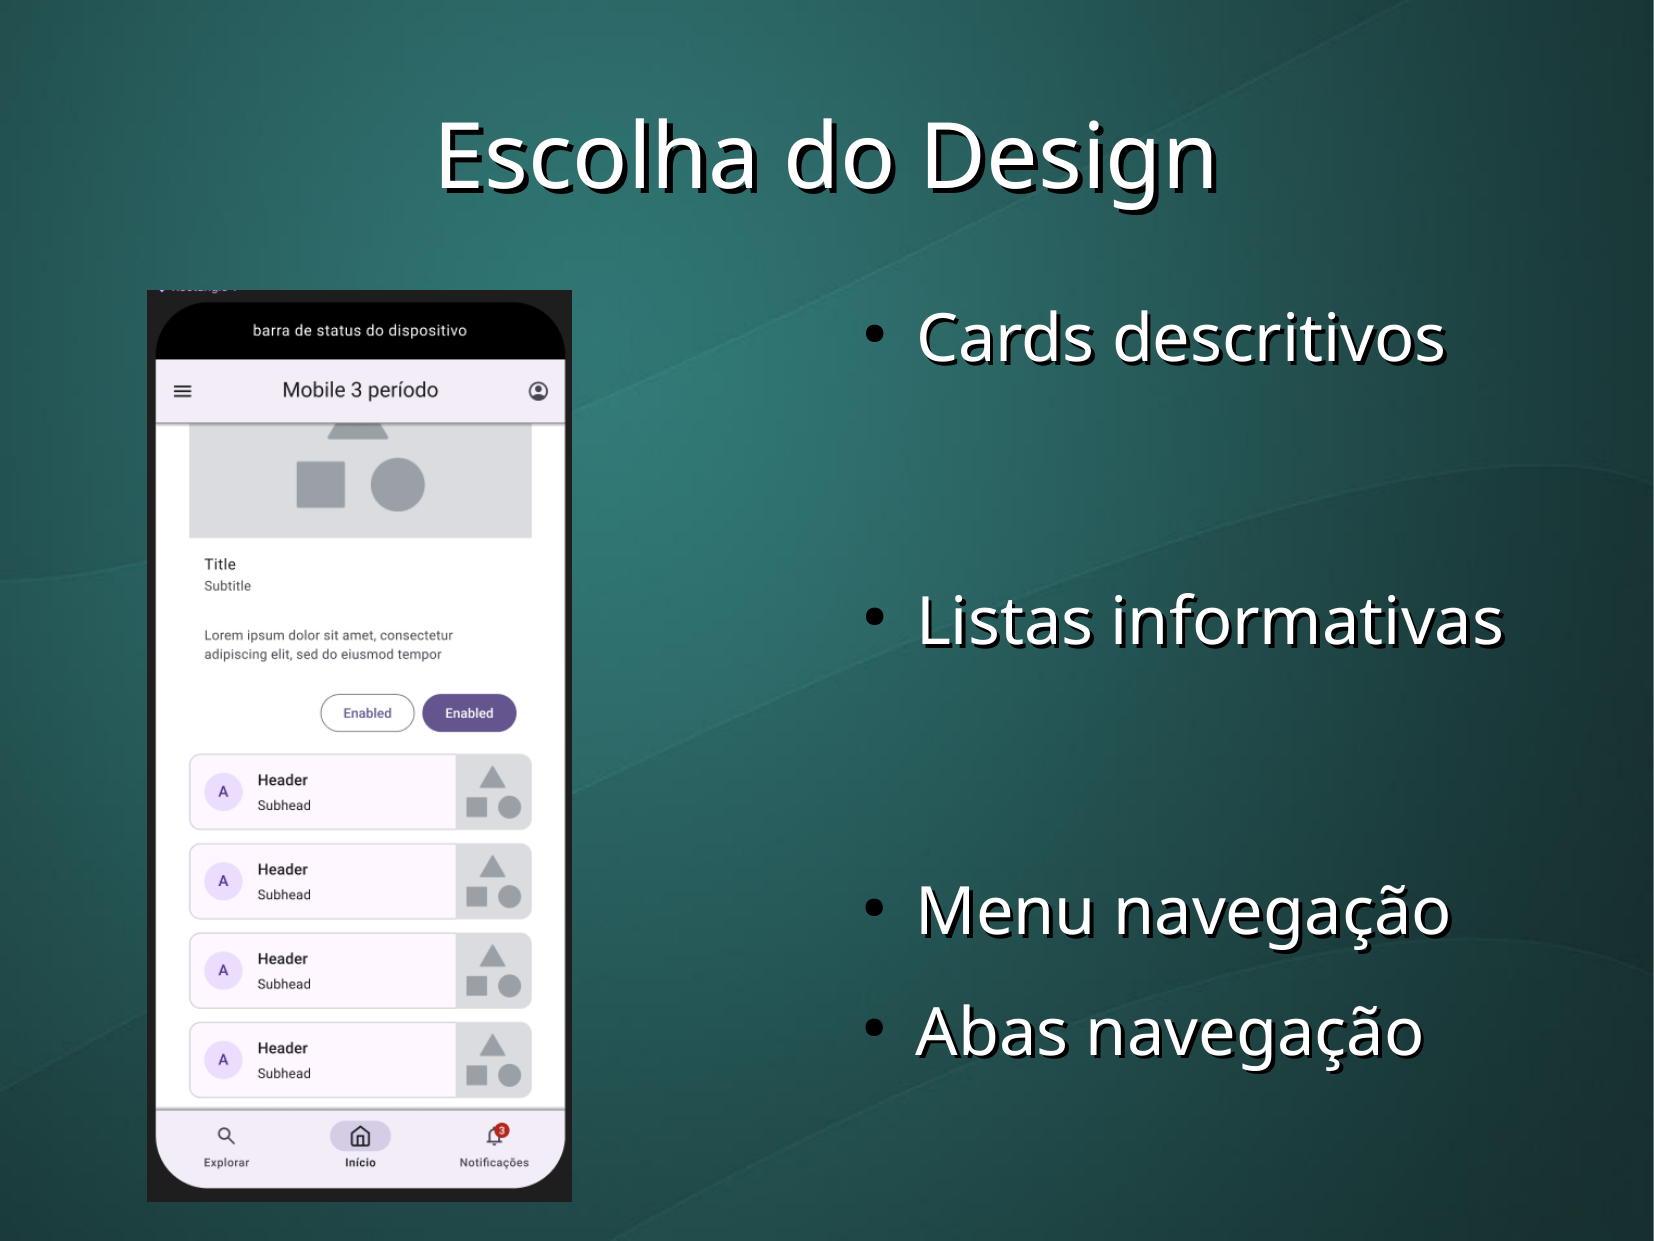

# Escolha do Design
Cards descritivos
Listas informativas
Menu navegação
Abas navegação